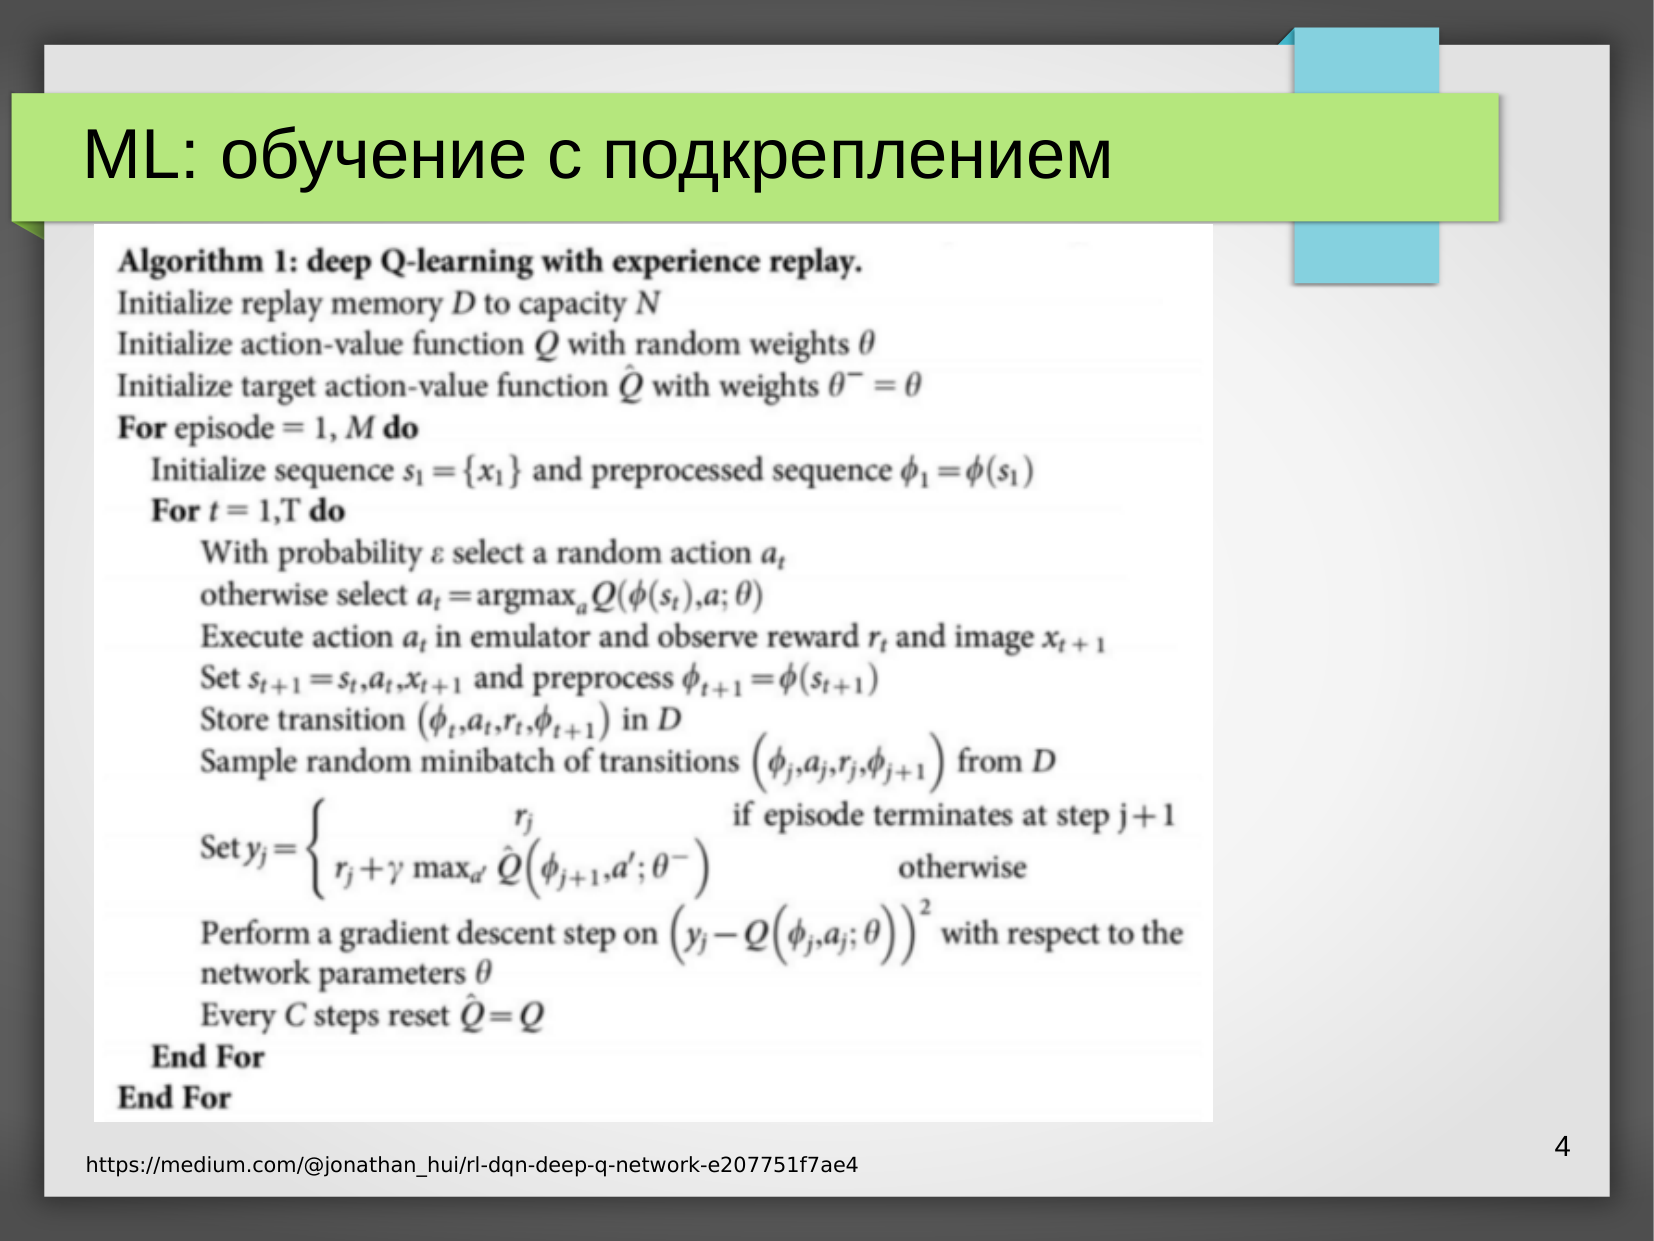

# ML: обучение с подкреплением
4
https://medium.com/@jonathan_hui/rl-dqn-deep-q-network-e207751f7ae4